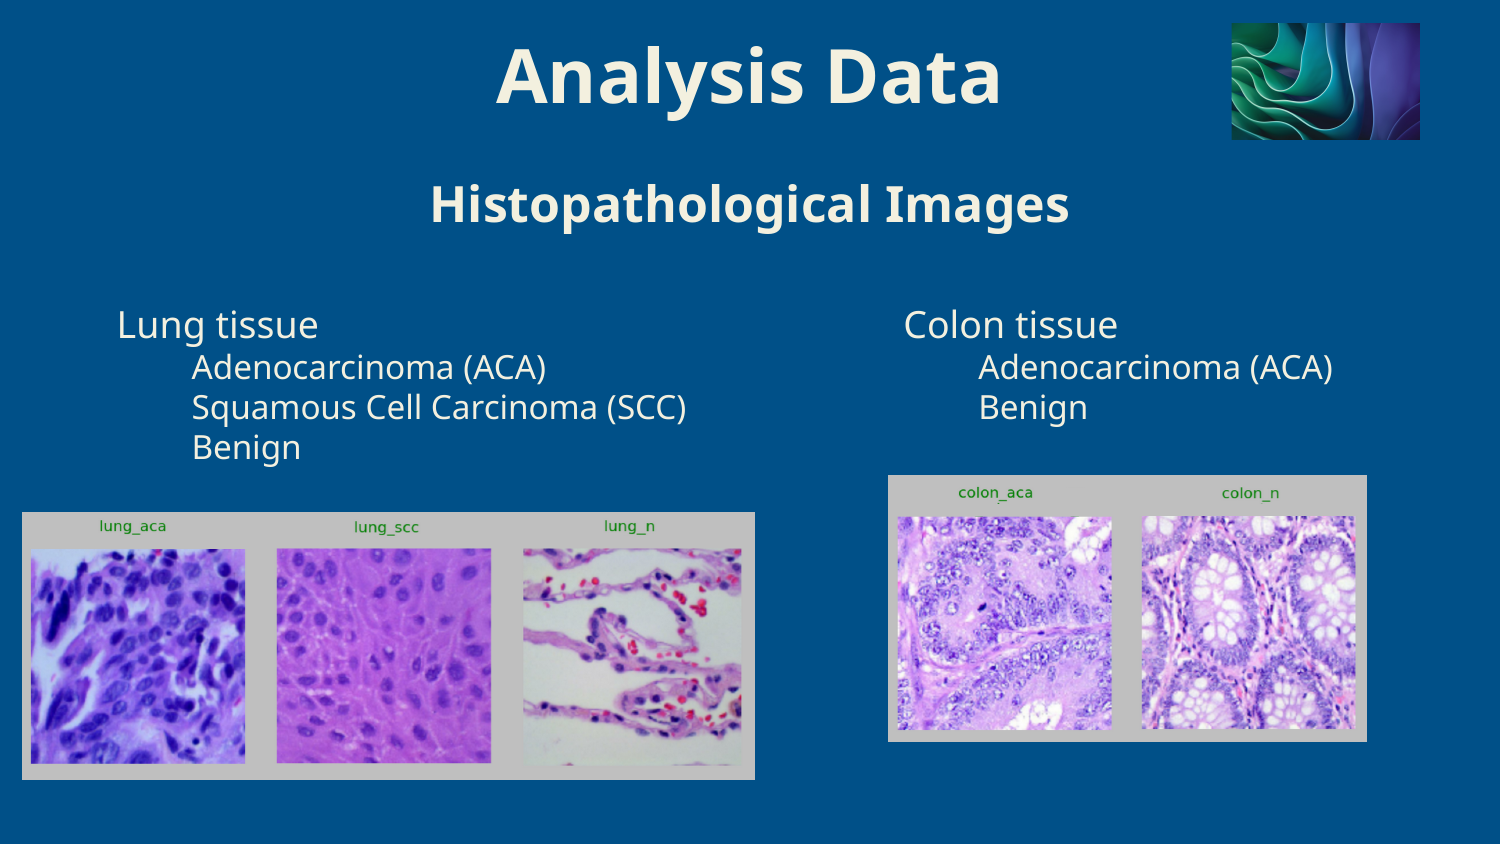

# Analysis Data
Histopathological Images
Lung tissue
		Adenocarcinoma (ACA)
		Squamous Cell Carcinoma (SCC)
		Benign
Colon tissue
	Adenocarcinoma (ACA)
	Benign